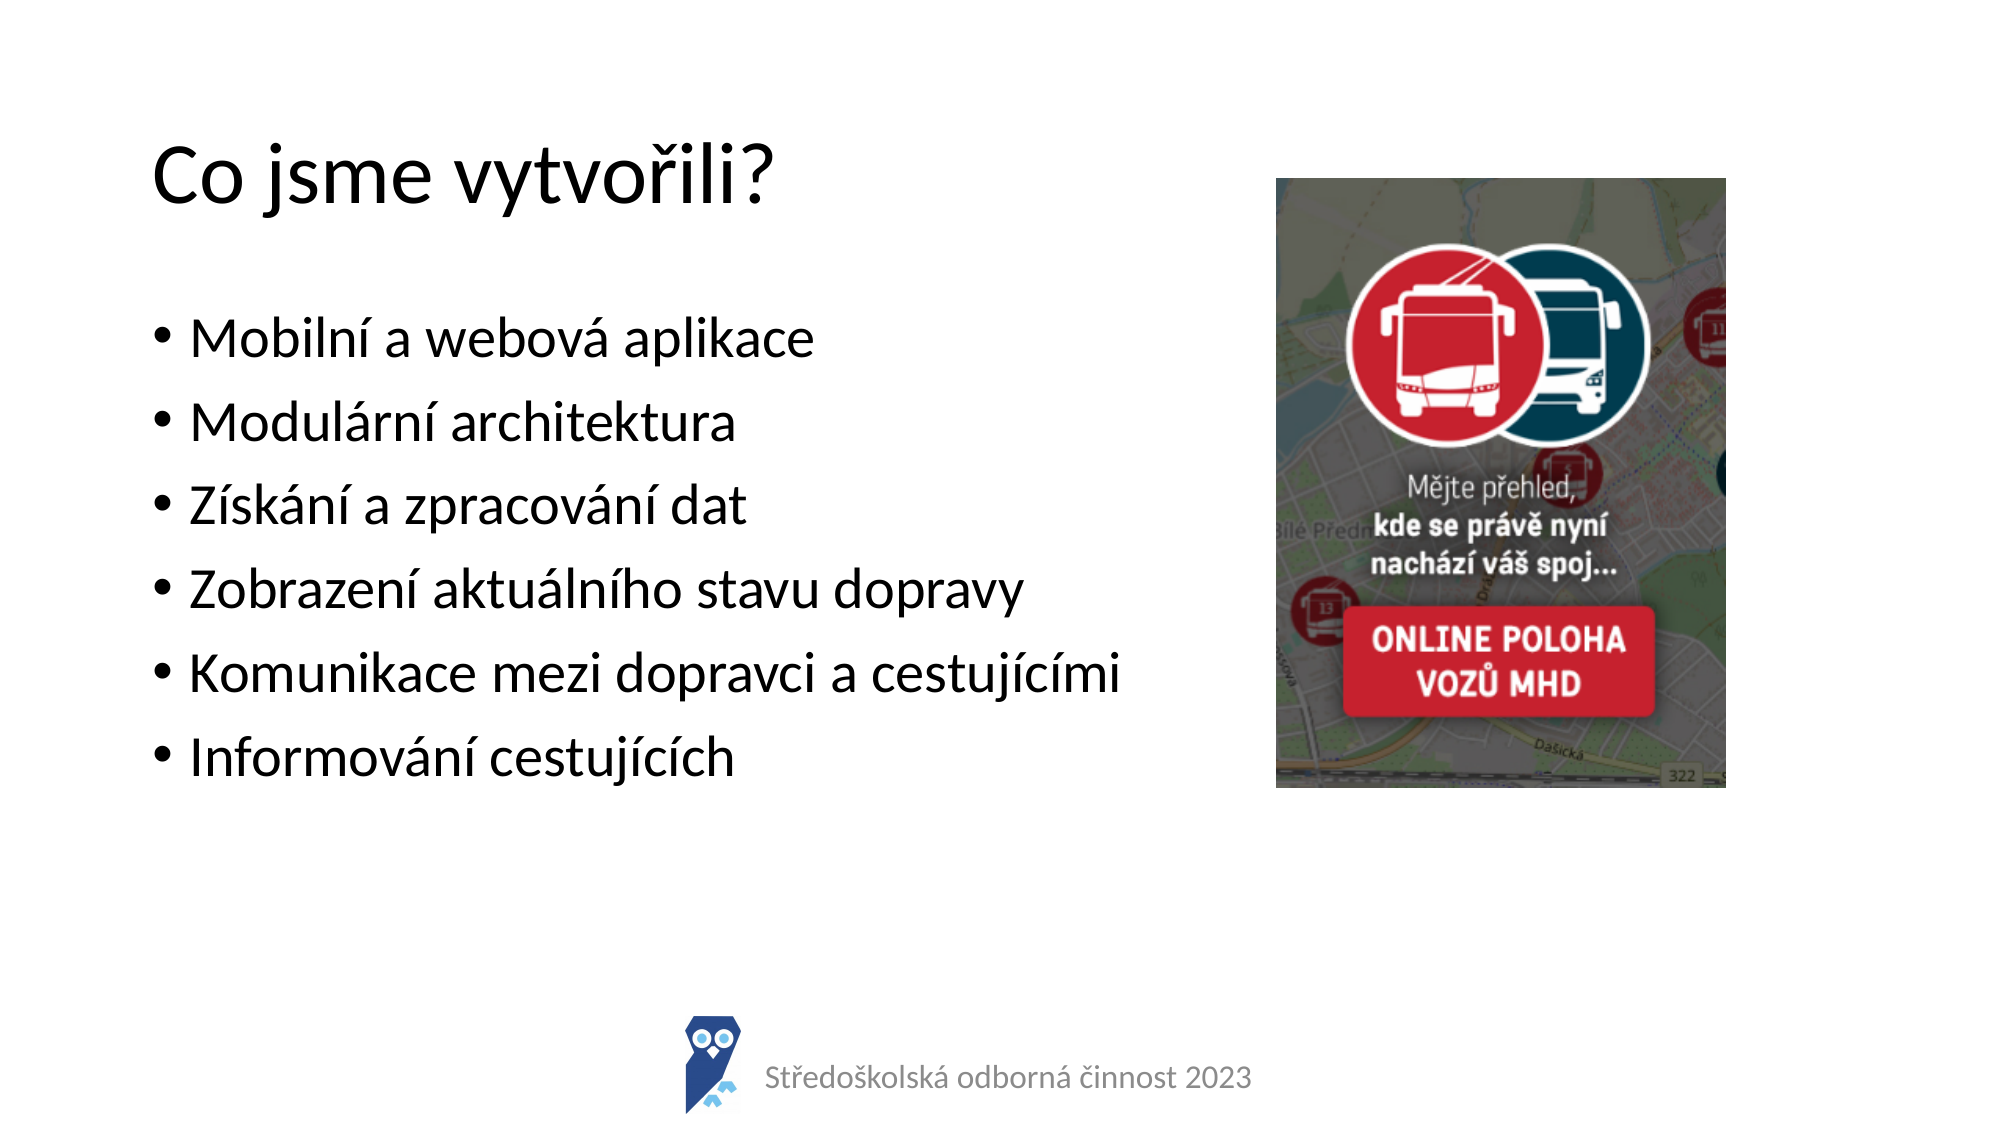

# Co jsme vytvořili?
Mobilní a webová aplikace
Modulární architektura
Získání a zpracování dat
Zobrazení aktuálního stavu dopravy
Komunikace mezi dopravci a cestujícími
Informování cestujících
Středoškolská odborná činnost 2020